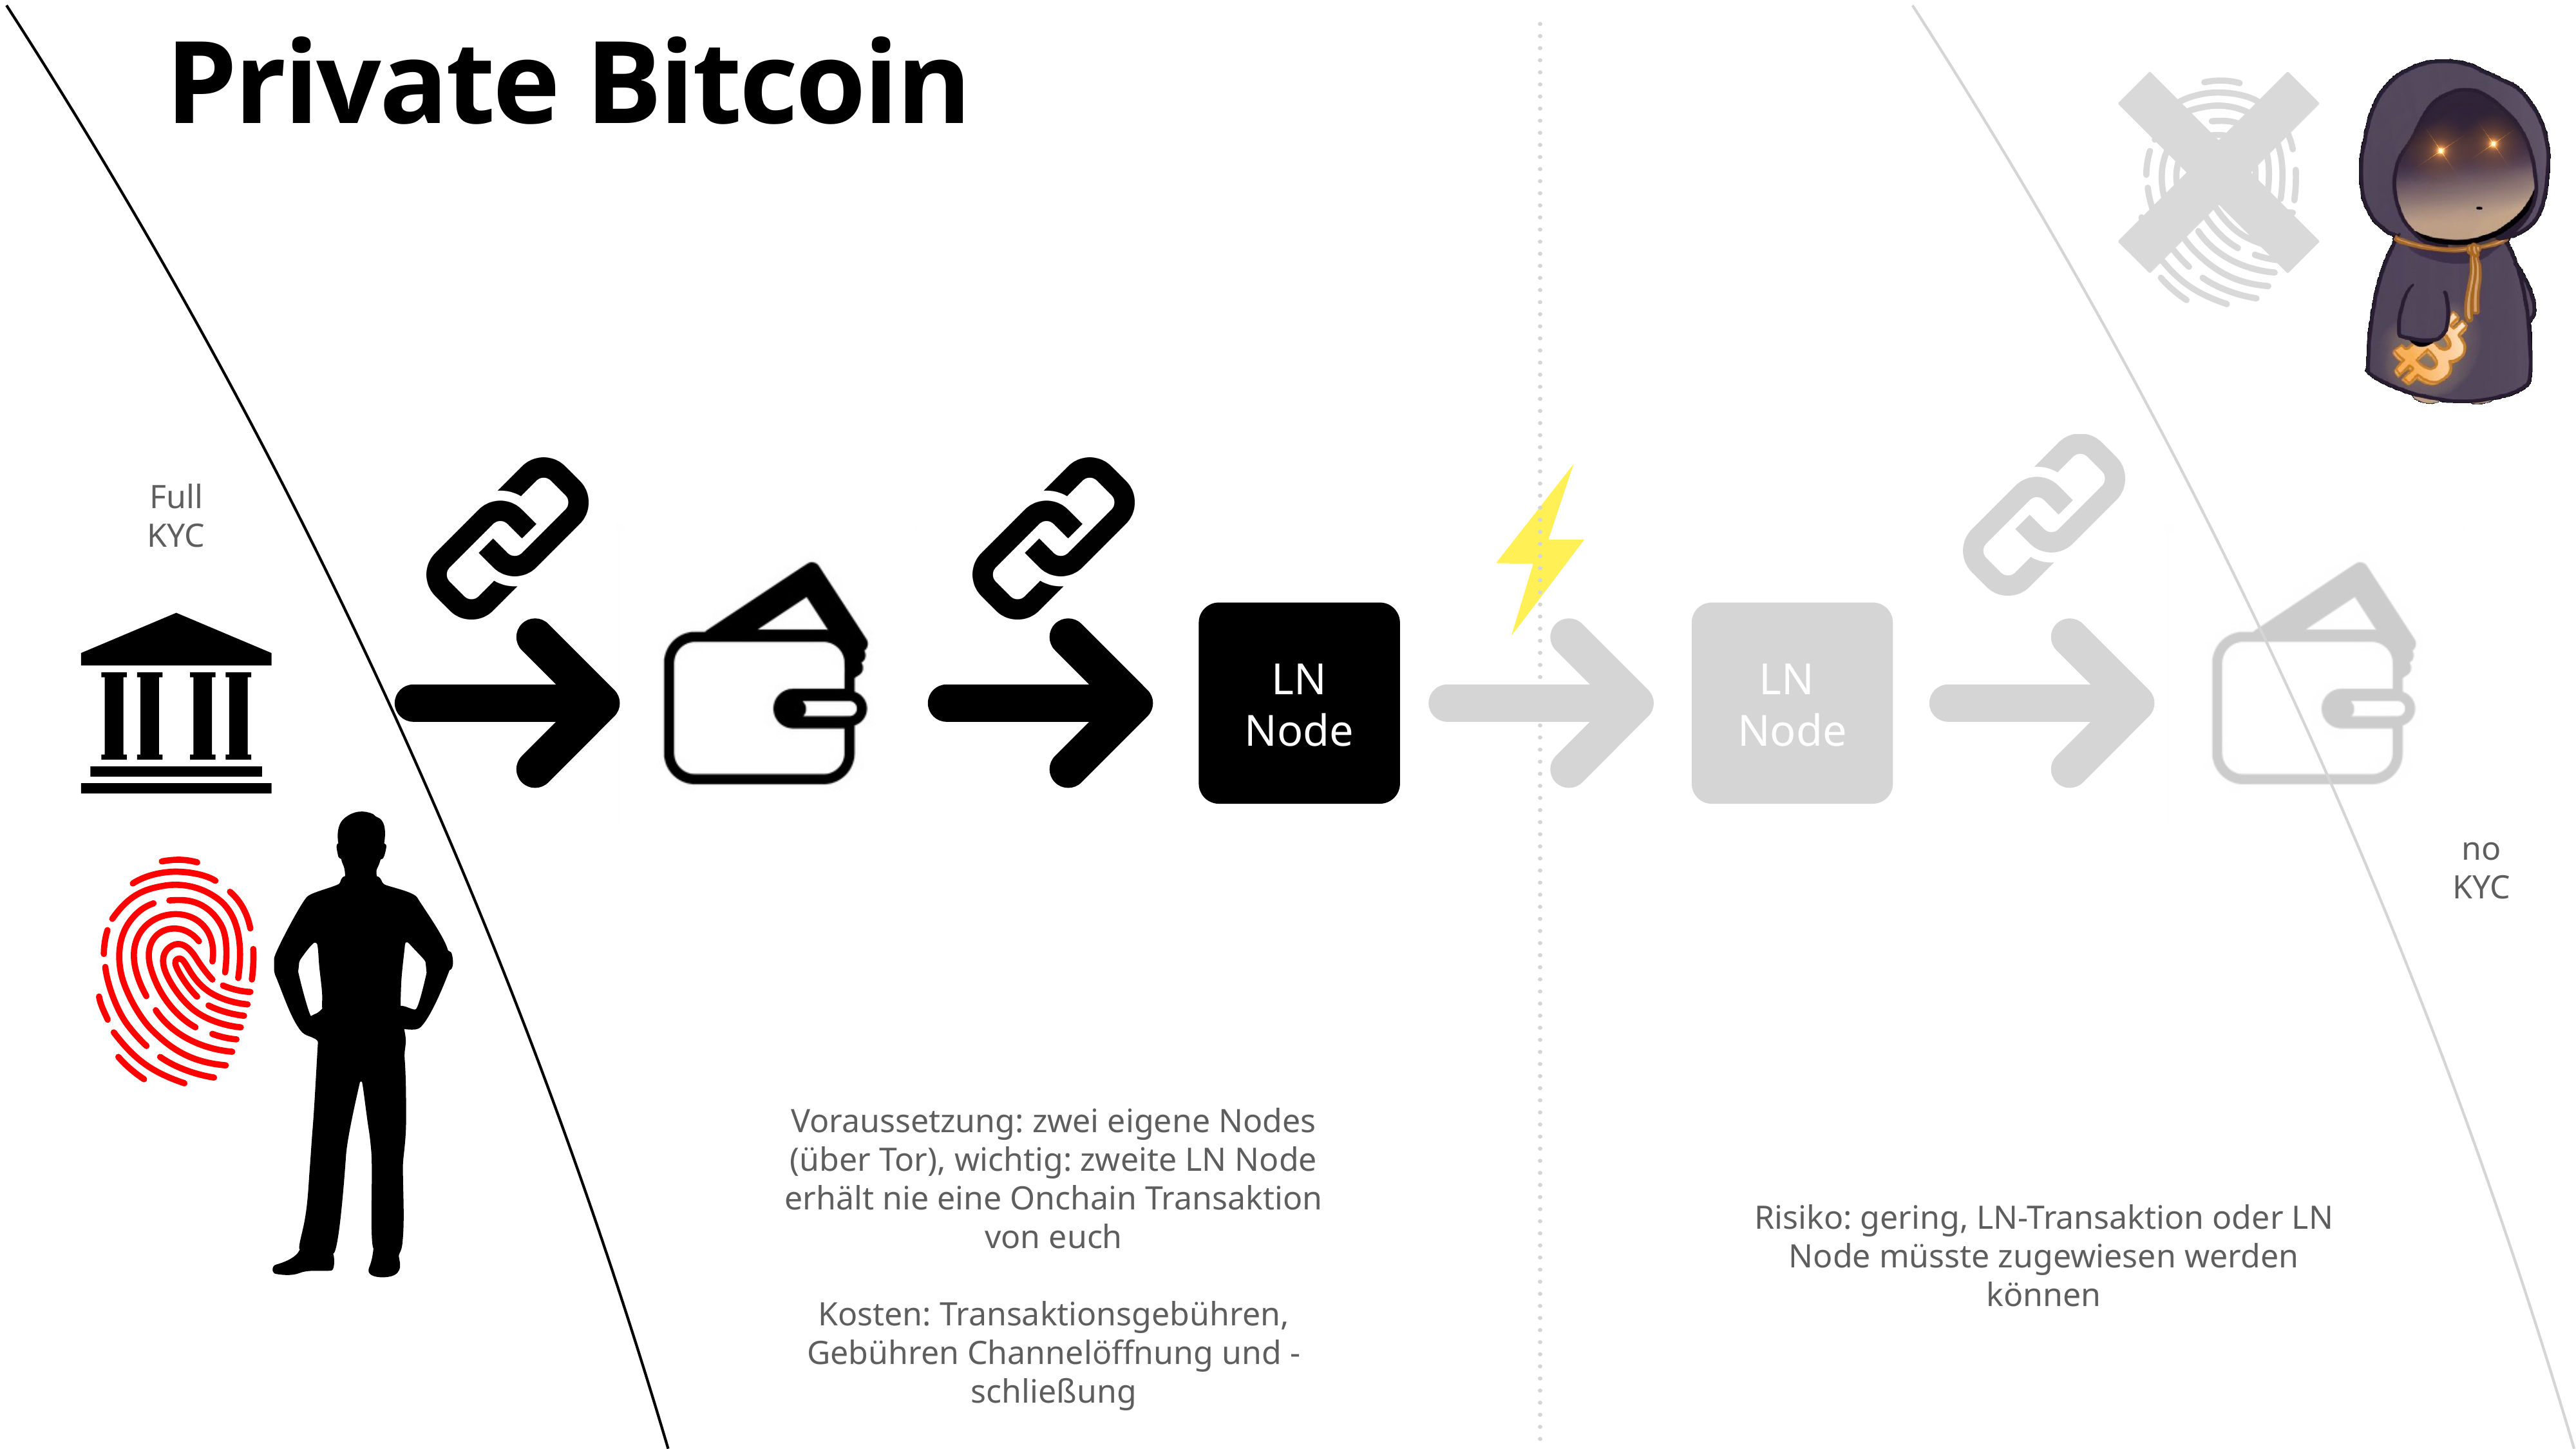

Private Bitcoin
Full
KYC
LN
Node
LN
Node
no
KYC
Voraussetzung: zwei eigene Nodes (über Tor), wichtig: zweite LN Node erhält nie eine Onchain Transaktion von euch
Kosten: Transaktionsgebühren, Gebühren Channelöffnung und -schließung
Risiko: gering, LN-Transaktion oder LN Node müsste zugewiesen werden können